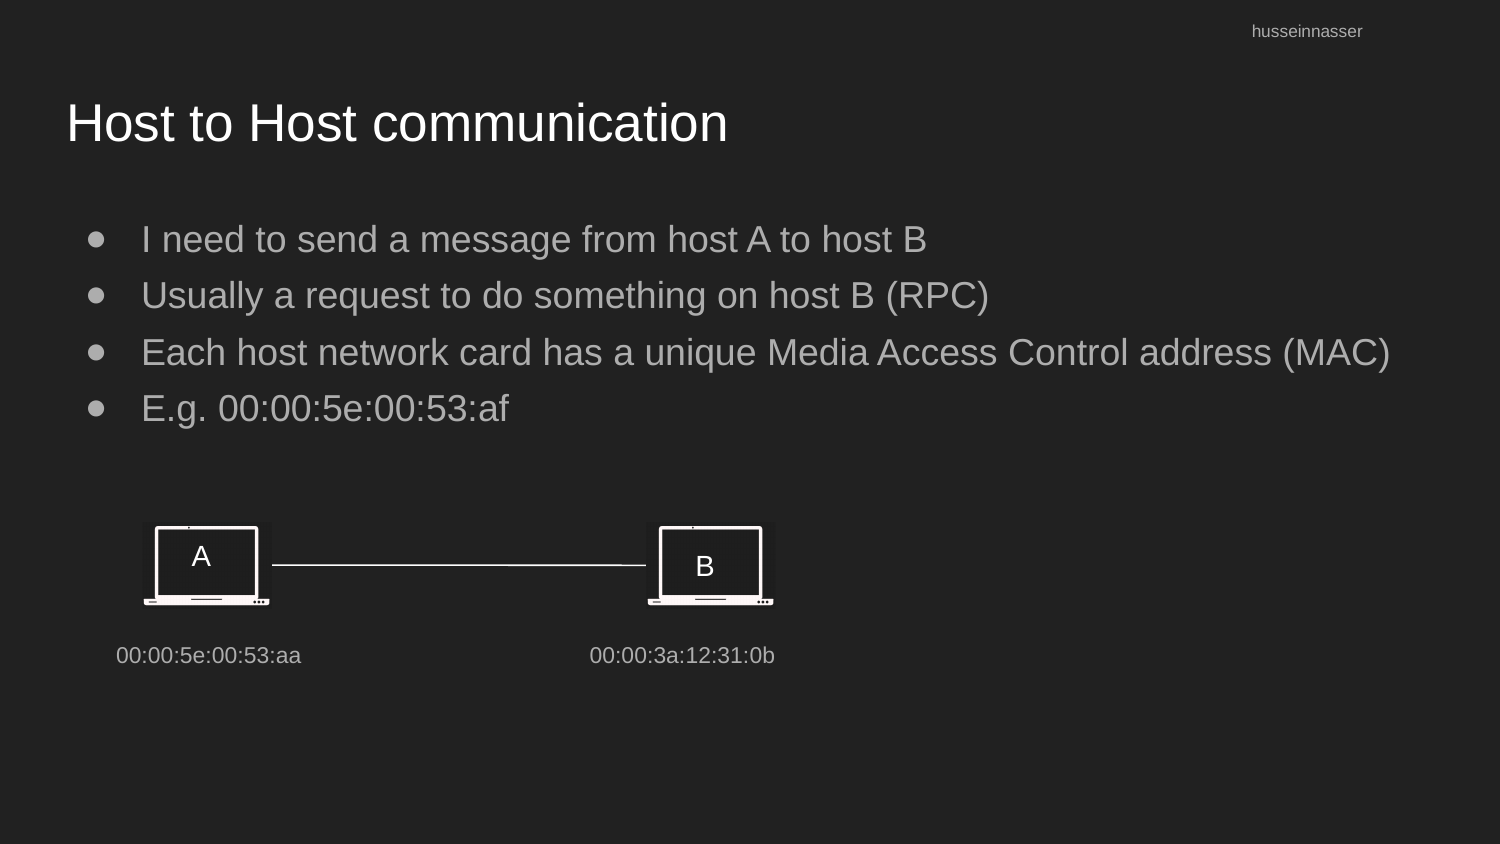

husseinnasser
# Host to Host communication
I need to send a message from host A to host B
Usually a request to do something on host B (RPC)
Each host network card has a unique Media Access Control address (MAC)
E.g. 00:00:5e:00:53:af
A
B
00:00:5e:00:53:aa
00:00:3a:12:31:0b